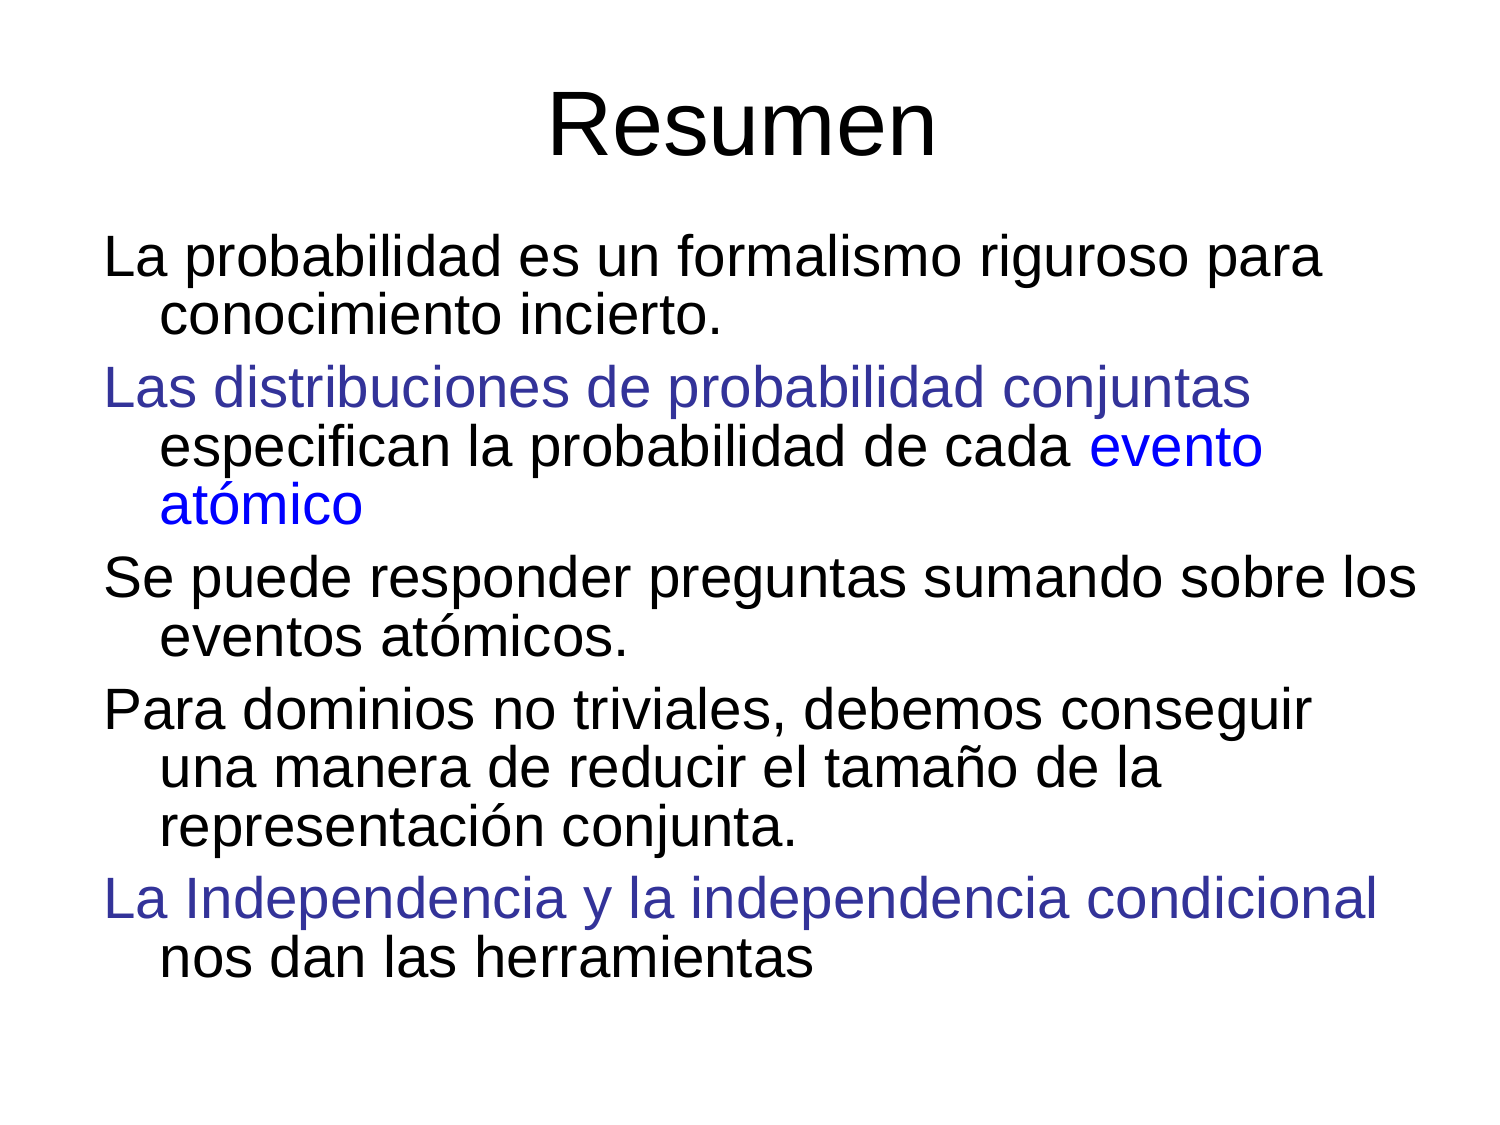

# Resumen
La probabilidad es un formalismo riguroso para conocimiento incierto.
Las distribuciones de probabilidad conjuntas especifican la probabilidad de cada evento atómico
Se puede responder preguntas sumando sobre los eventos atómicos.
Para dominios no triviales, debemos conseguir una manera de reducir el tamaño de la representación conjunta.
La Independencia y la independencia condicional nos dan las herramientas